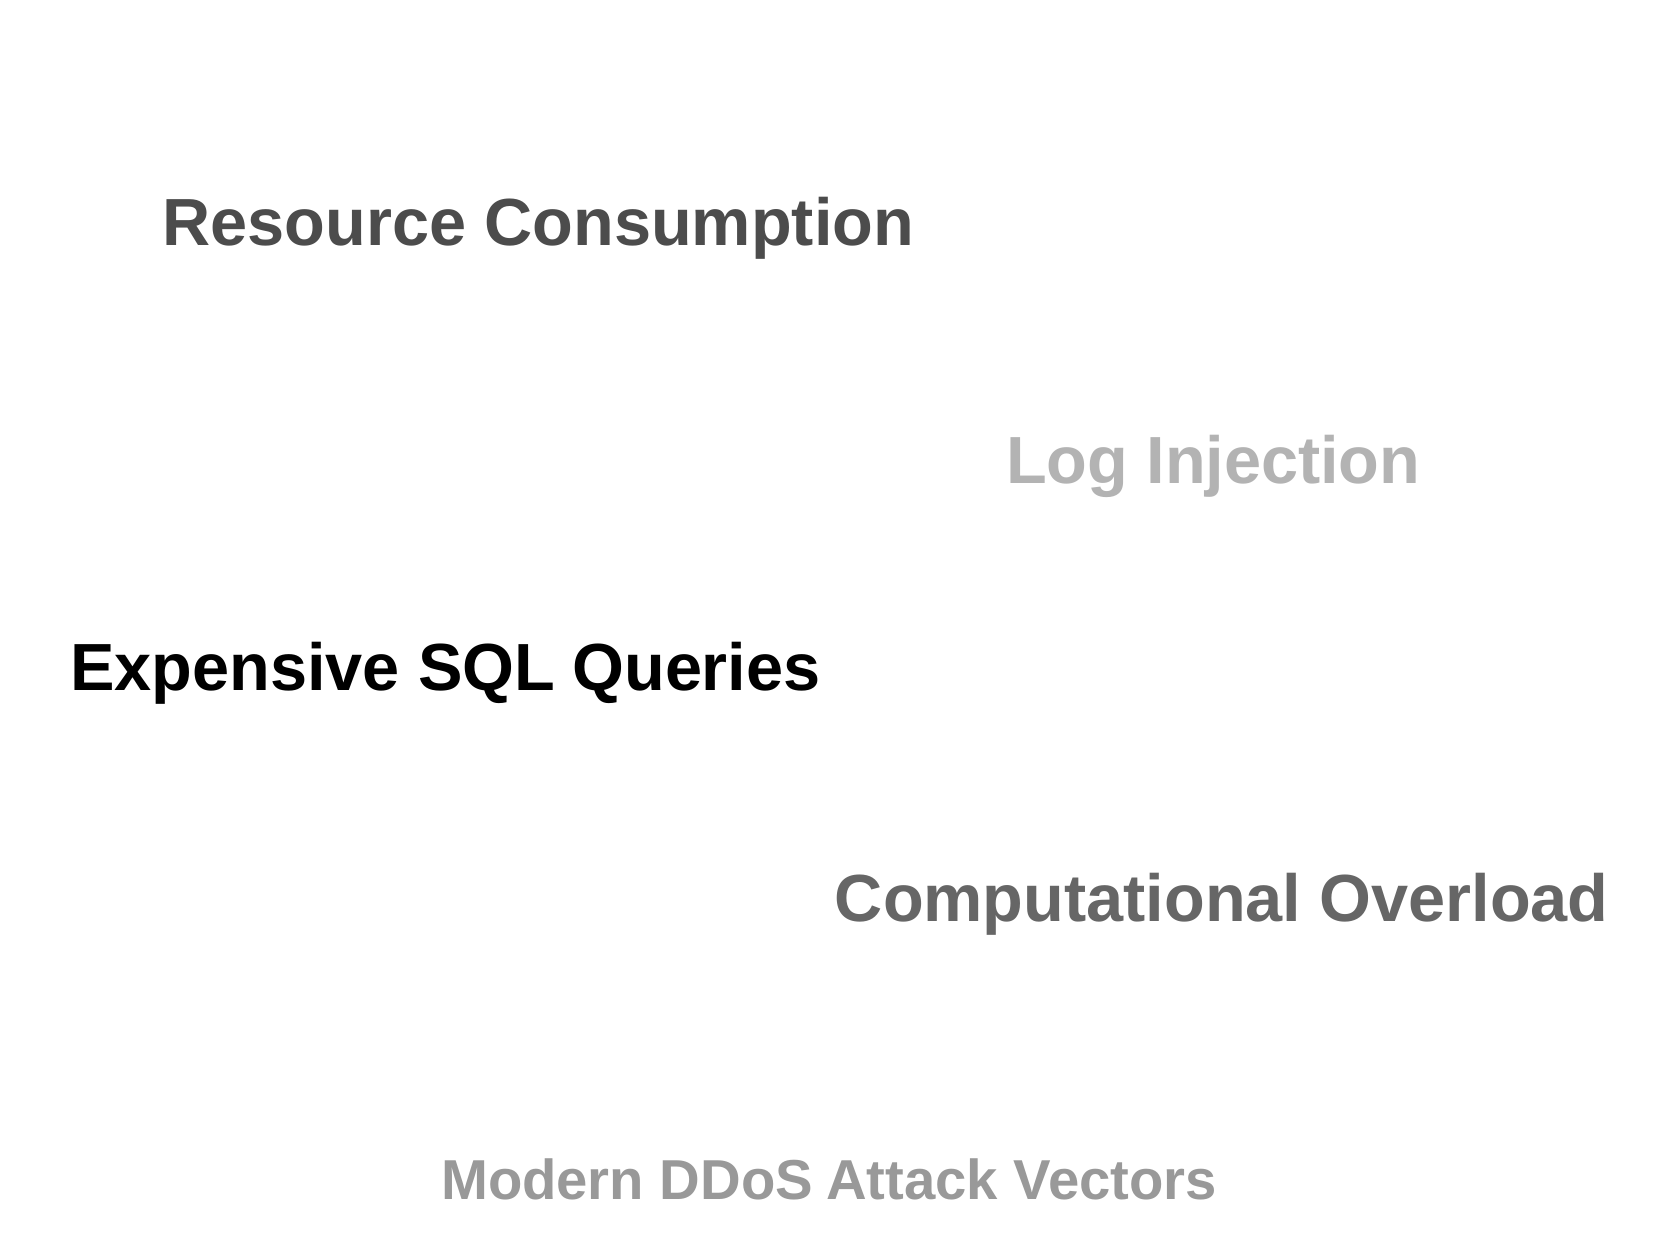

Resource Consumption
# Log Injection
Expensive SQL Queries
Computational Overload
Modern DDoS Attack Vectors